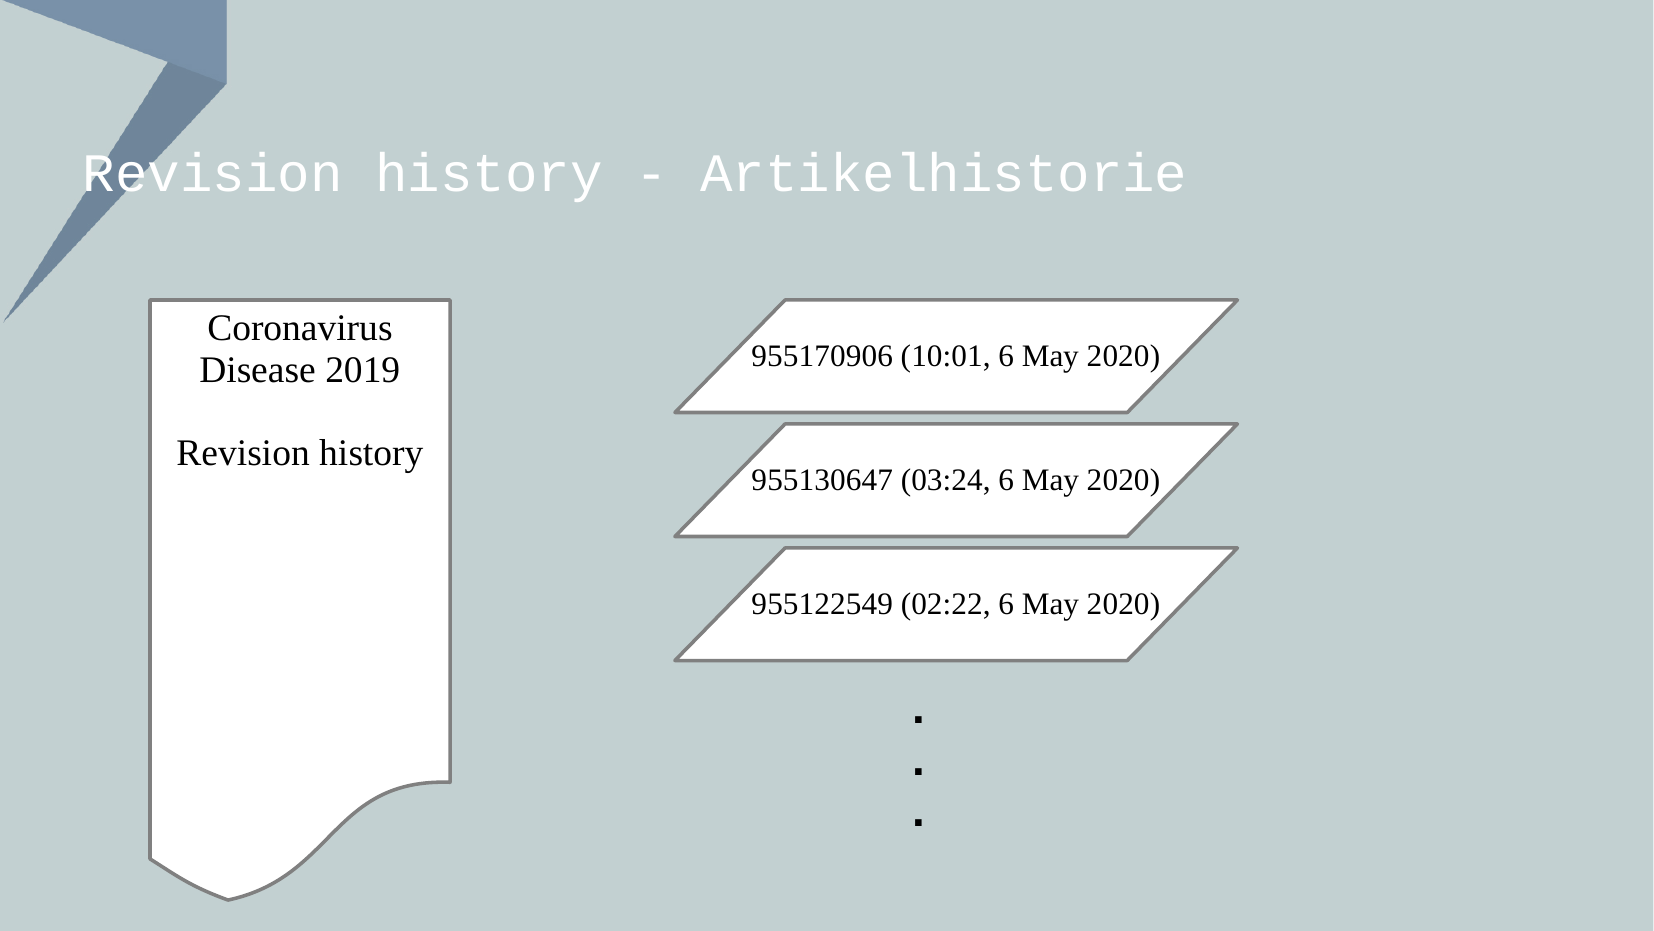

# Revision history - Artikelhistorie
Coronavirus
Disease 2019
Revision history
955170906 (10:01, 6 May 2020‎)
955130647 (03:24, 6 May 2020)
955122549 (02:22, 6 May 2020‎)
.
.
.